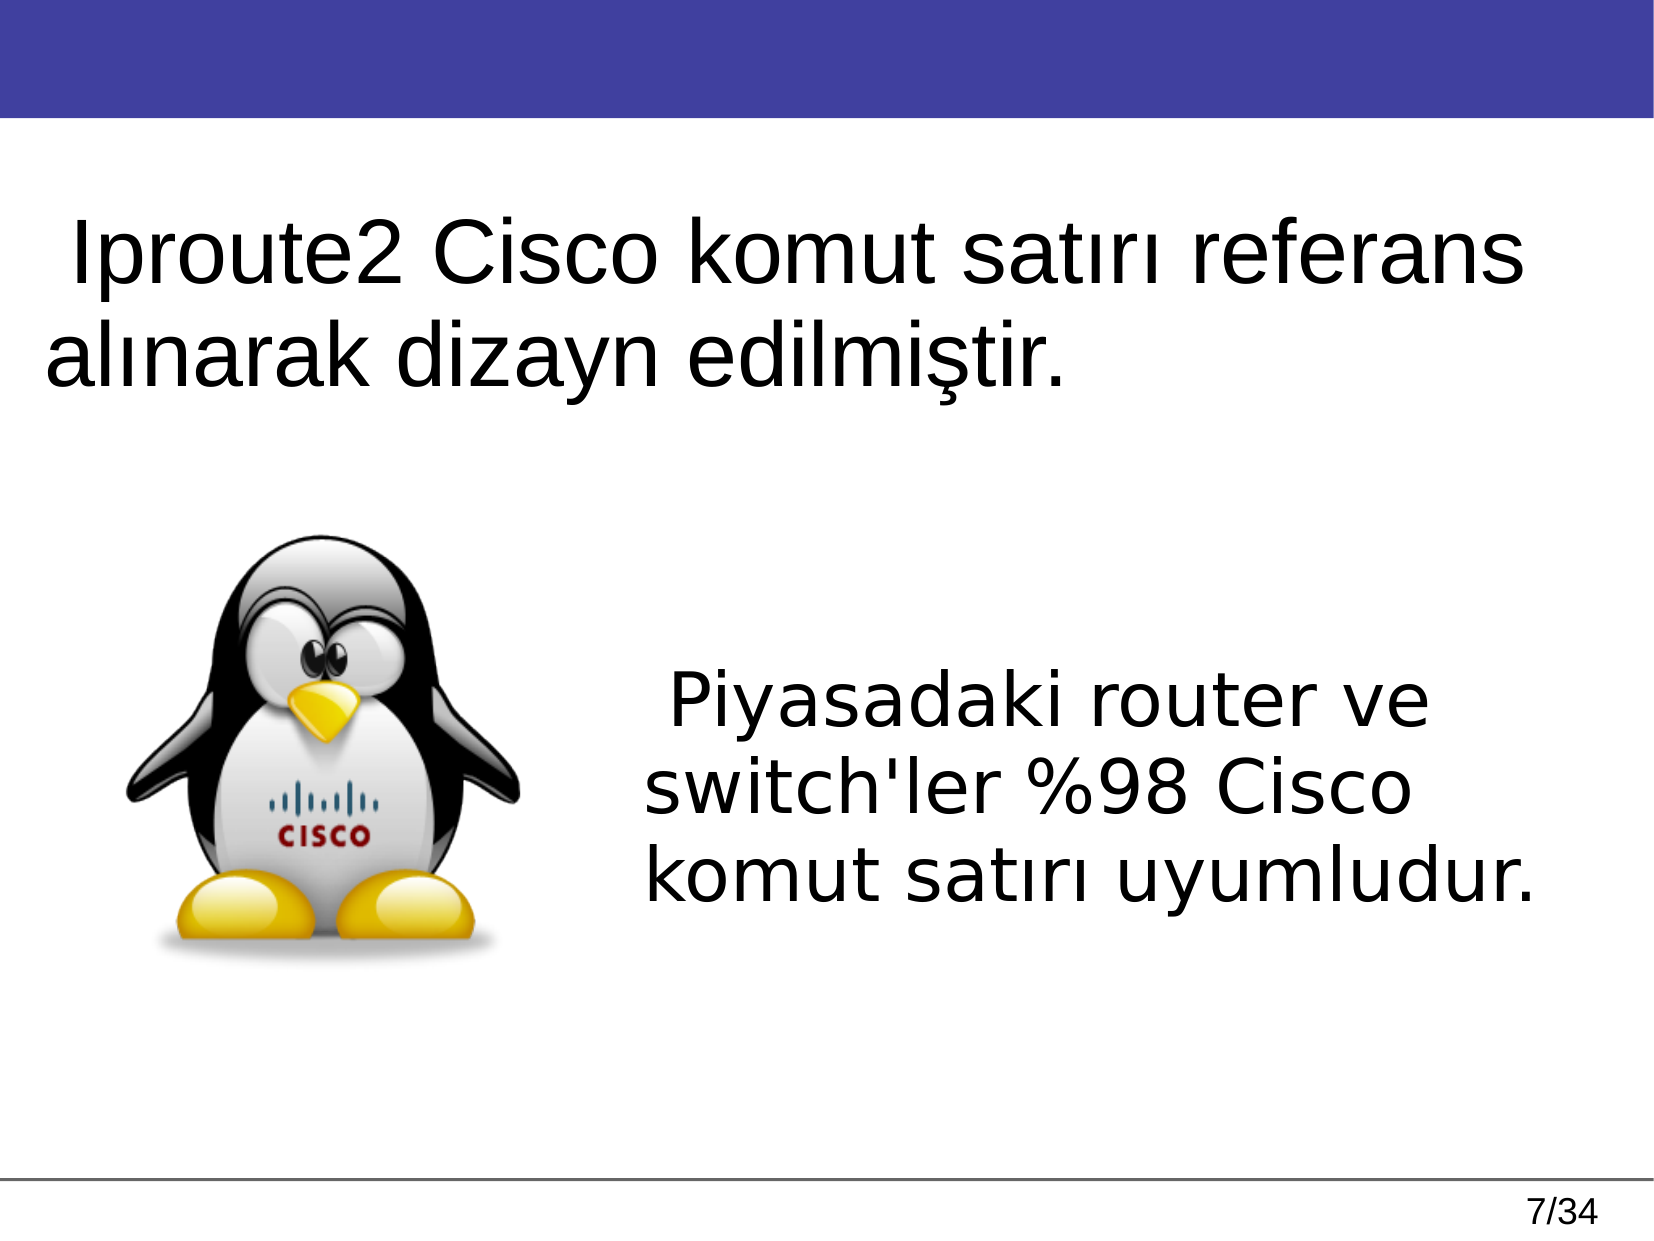

Iproute2 Cisco komut satırı referans alınarak dizayn edilmiştir.
 Piyasadaki router ve switch'ler %98 Cisco komut satırı uyumludur.